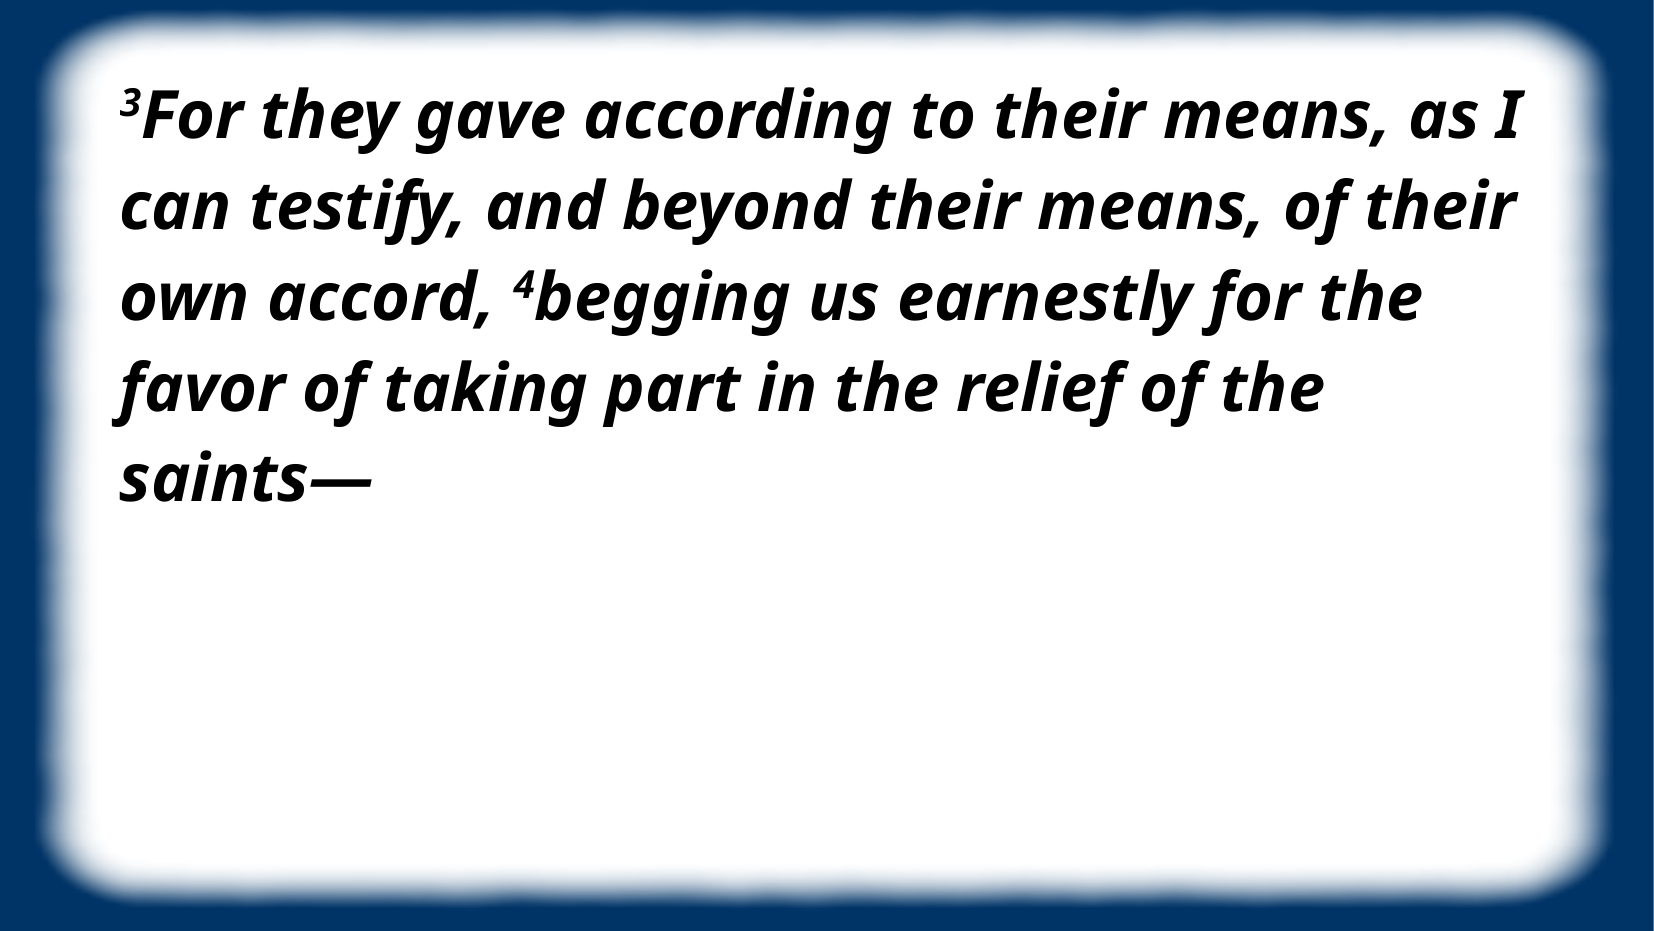

3For they gave according to their means, as I can testify, and beyond their means, of their own accord, 4begging us earnestly for the favor of taking part in the relief of the saints—